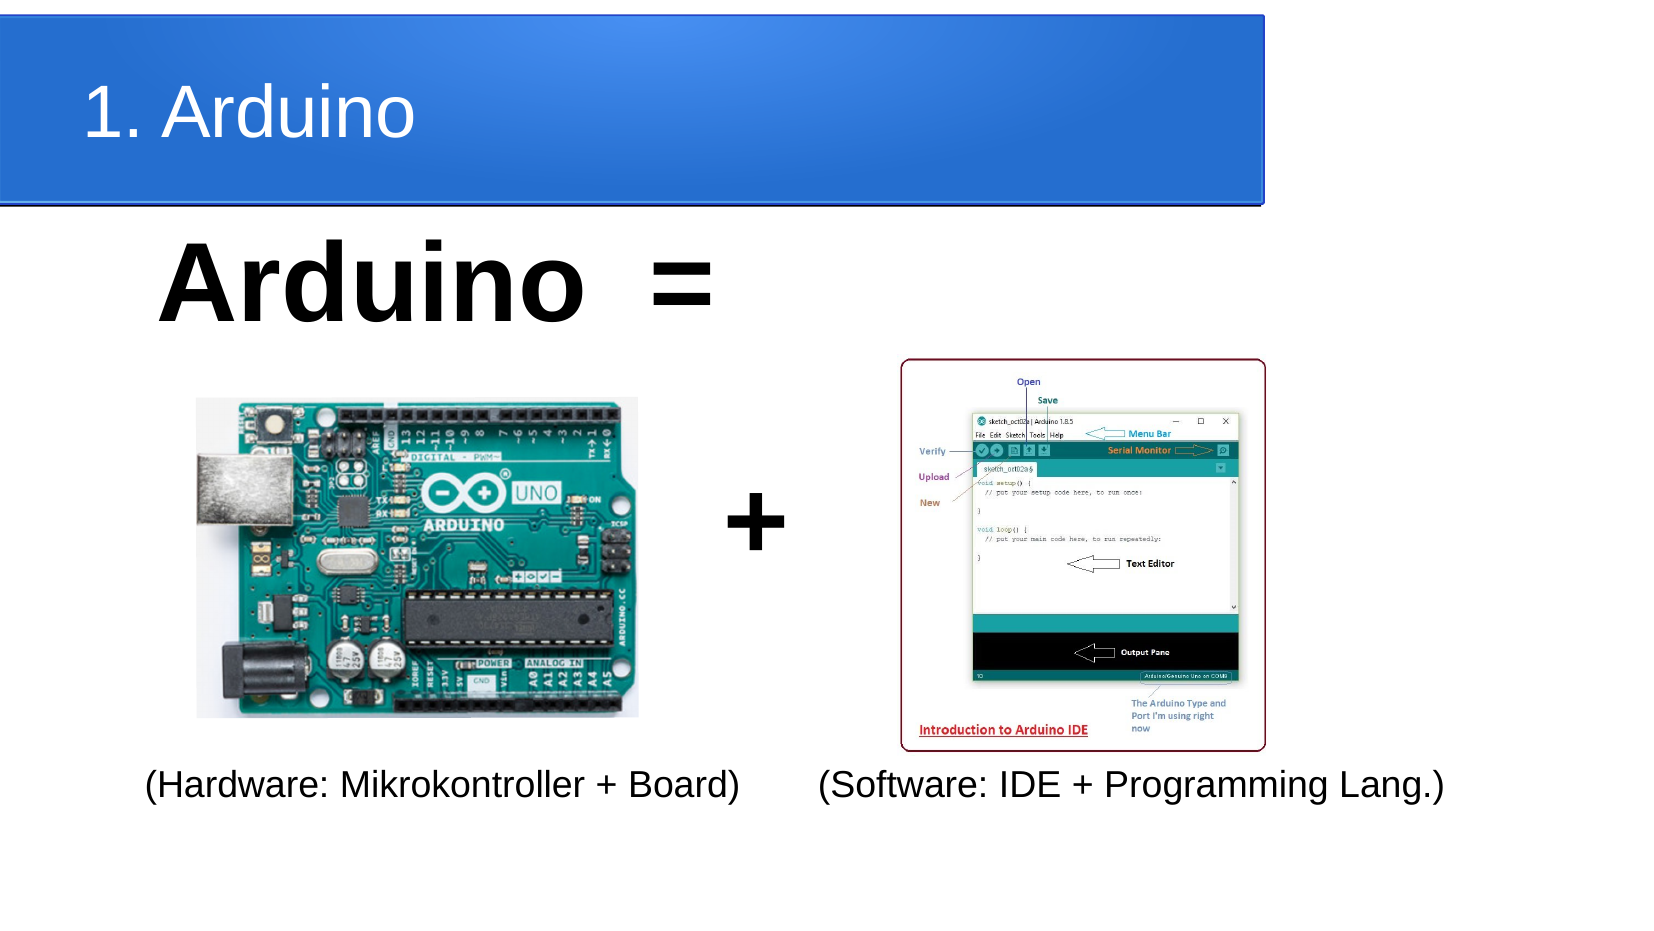

# 1. Arduino
Arduino =
+
(Hardware: Mikrokontroller + Board)
(Software: IDE + Programming Lang.)